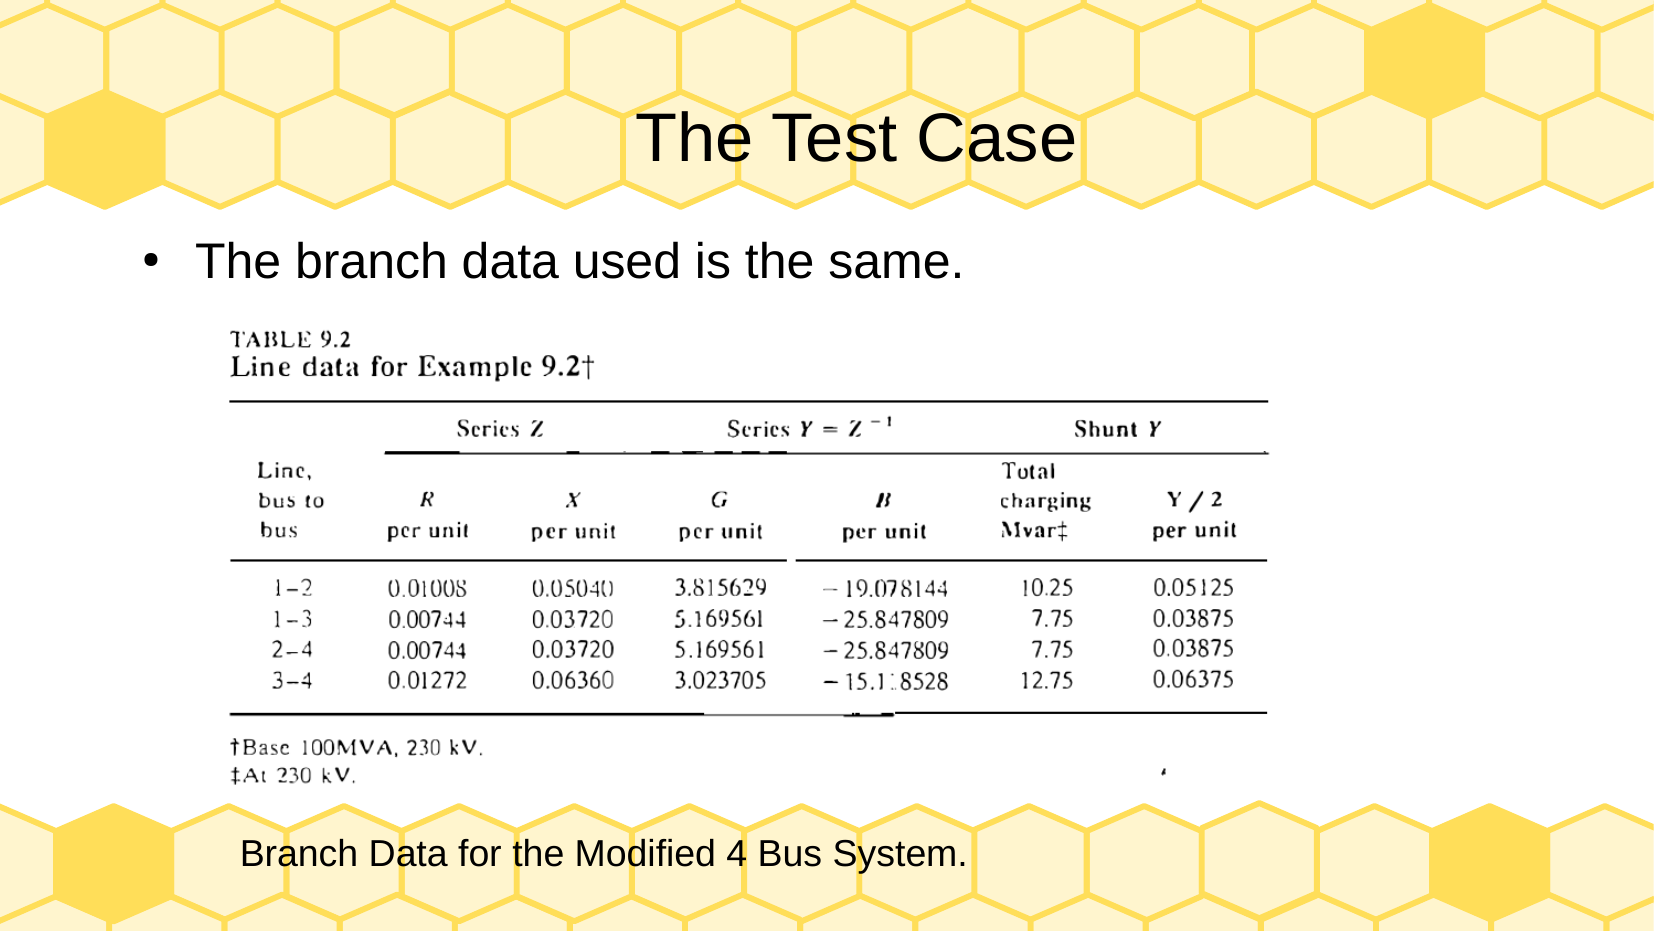

# The Test Case
The branch data used is the same.
Branch Data for the Modified 4 Bus System.